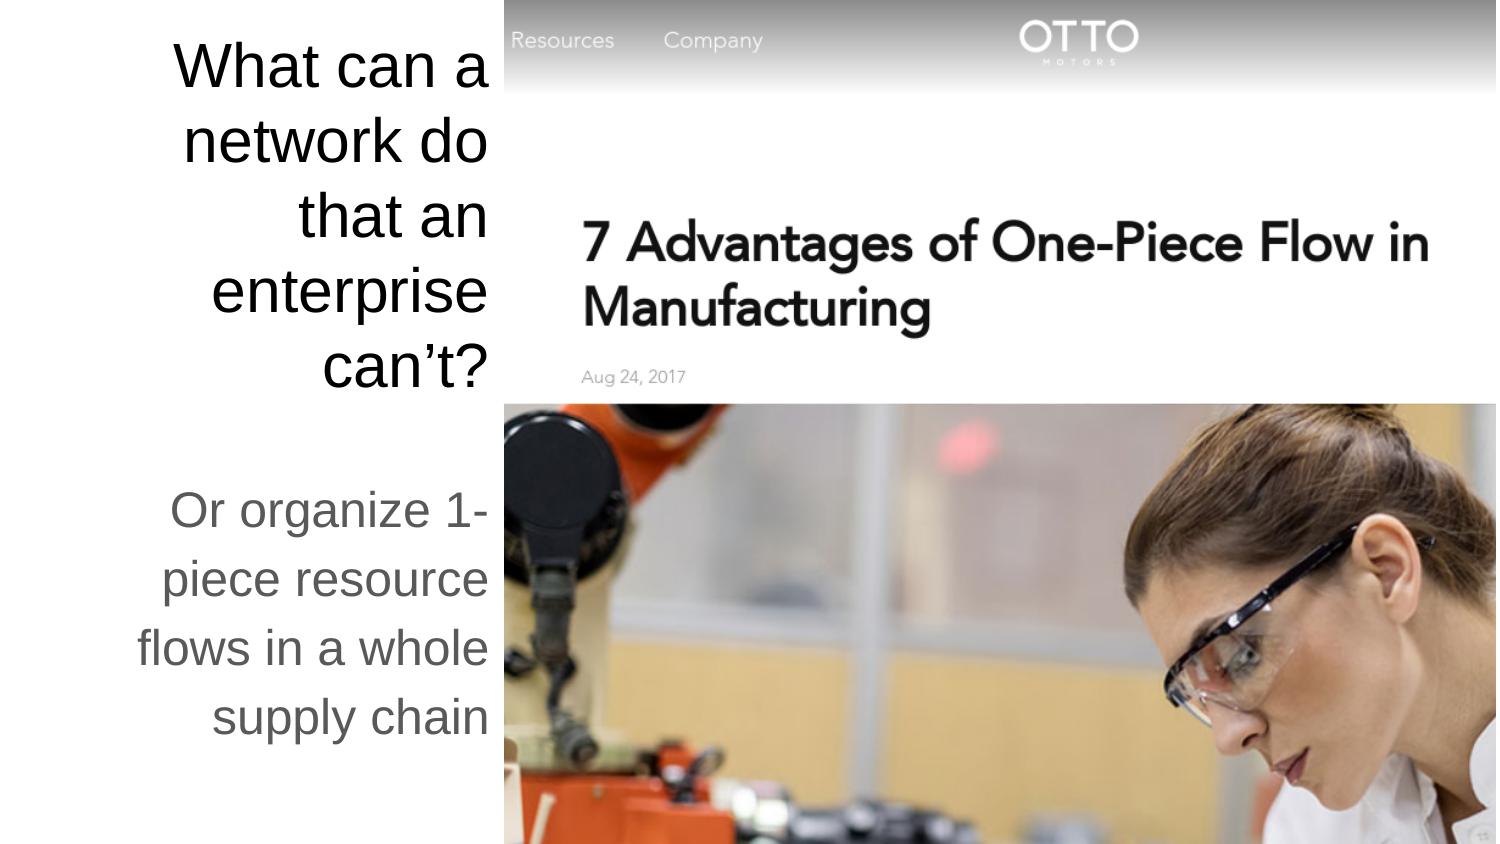

# What can a network do that an enterprise can’t?
Or organize 1-piece resource flows in a whole supply chain